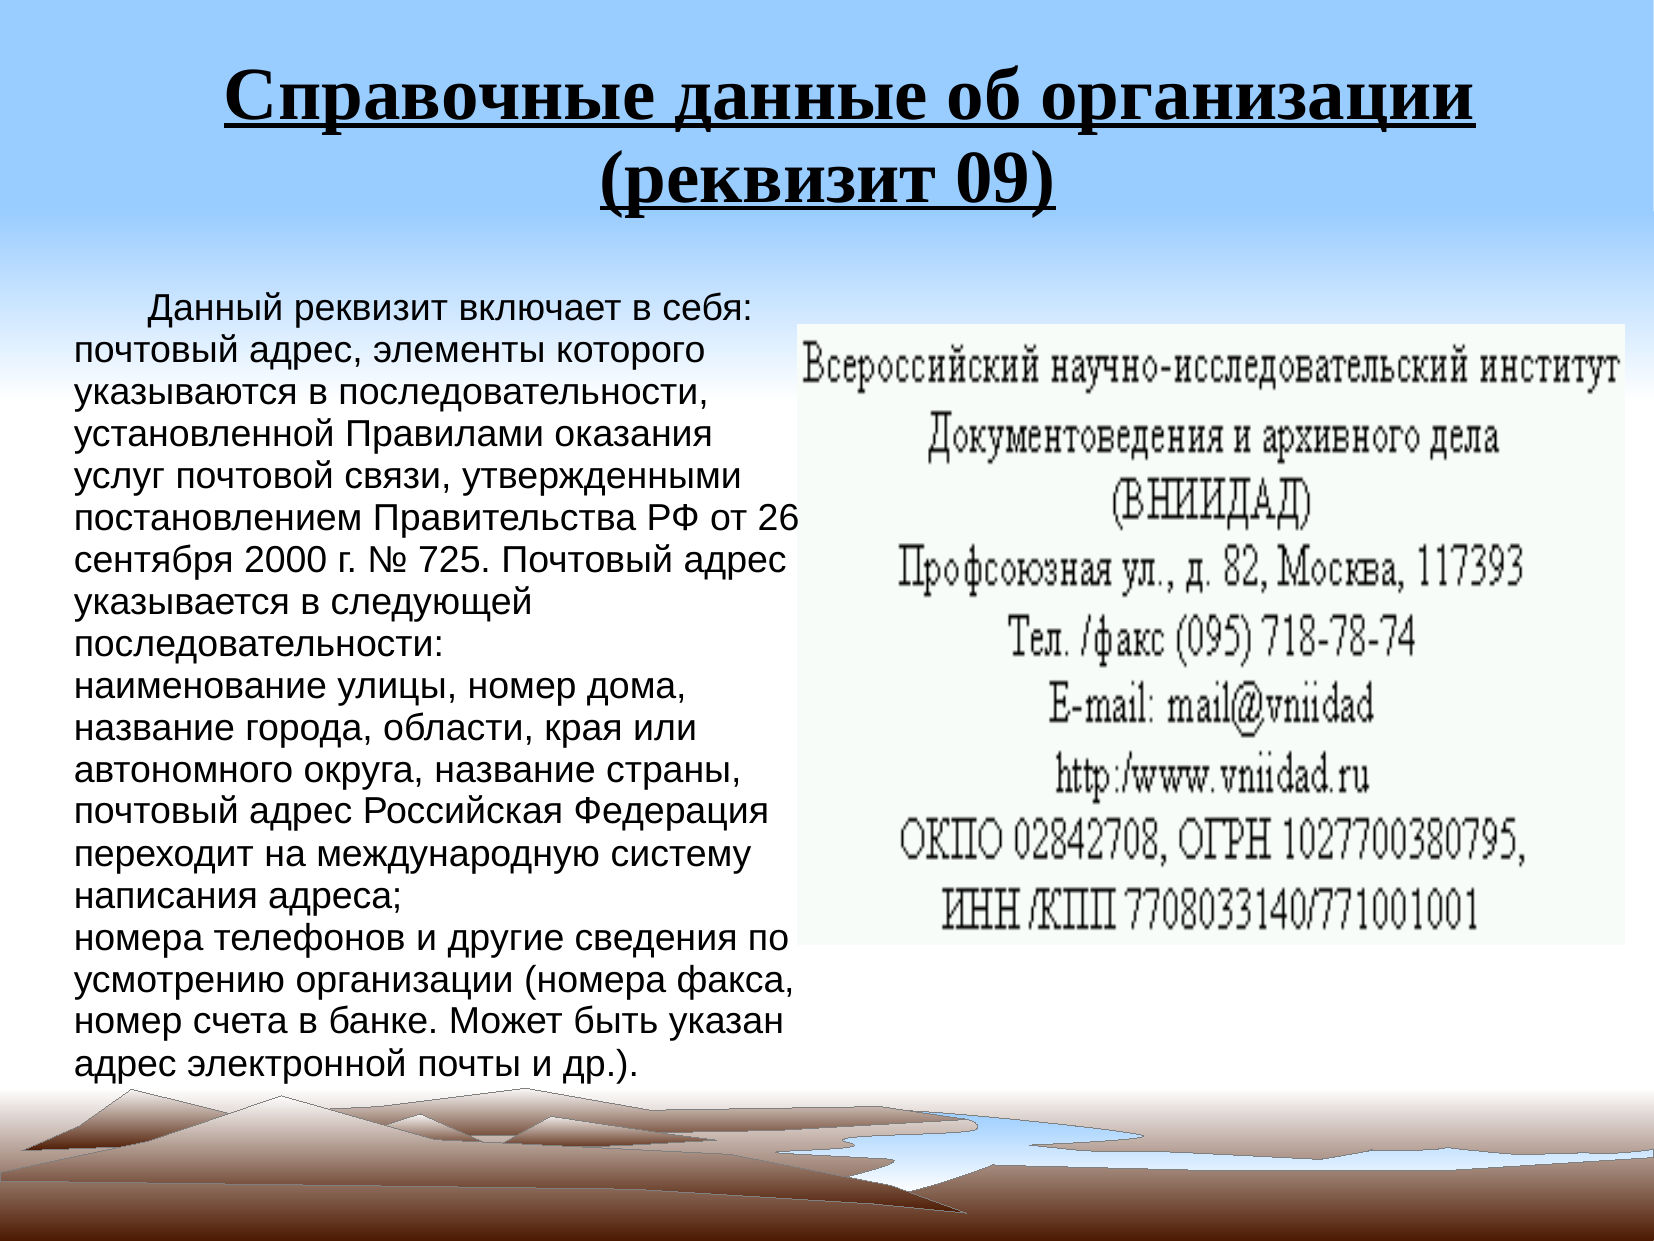

# Справочные данные об организации (реквизит 09)
	Данный реквизит включает в себя:
почтовый адрес, элементы которого указываются в последовательности, установленной Правилами оказания услуг почтовой связи, утвержденными постановлением Правительства РФ от 26 сентября 2000 г. № 725. Почтовый адрес указывается в следующей последовательности:
наименование улицы, номер дома, название города, области, края или автономного округа, название страны, почтовый адрес Российская Федерация переходит на международную систему написания адреса;
номера телефонов и другие сведения по усмотрению организации (номера факса, номер счета в банке. Может быть указан адрес электронной почты и др.).